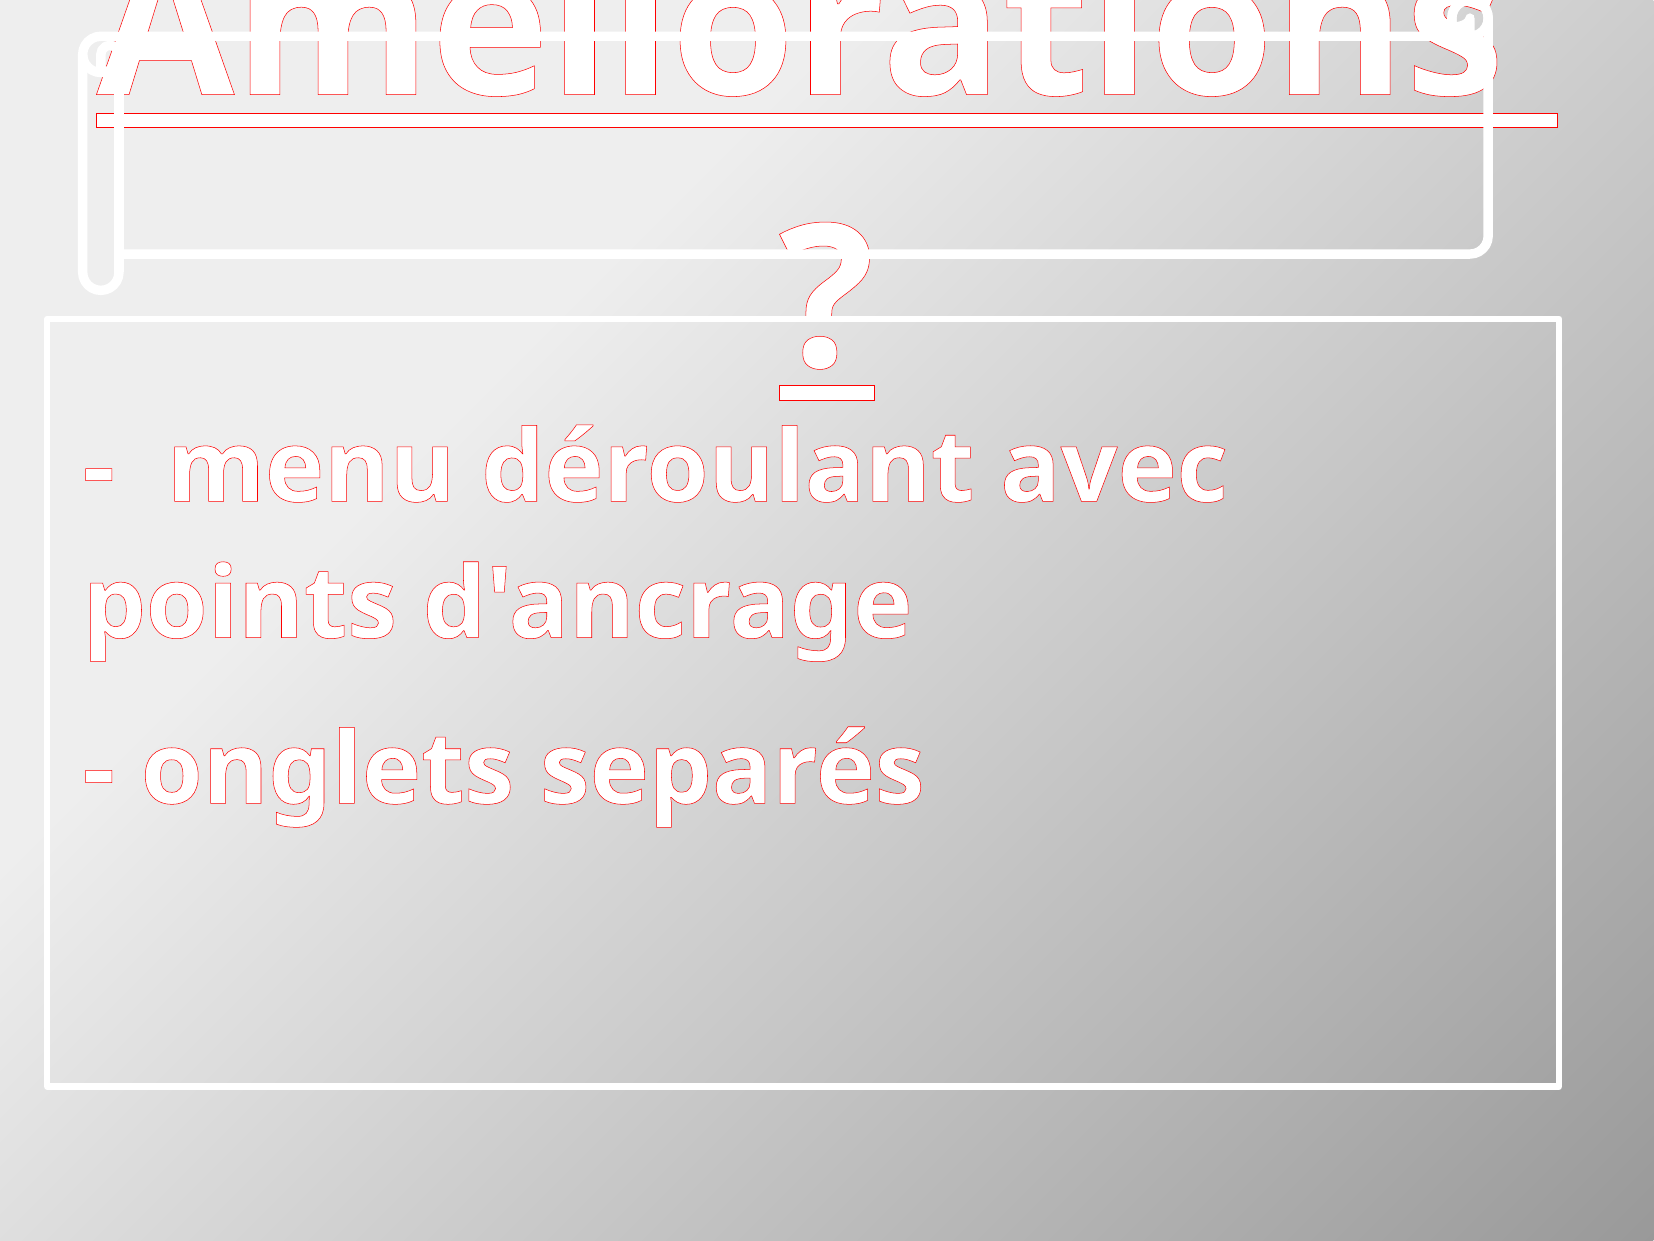

# Ameliorations ?
- menu déroulant avec points d'ancrage
- onglets separés